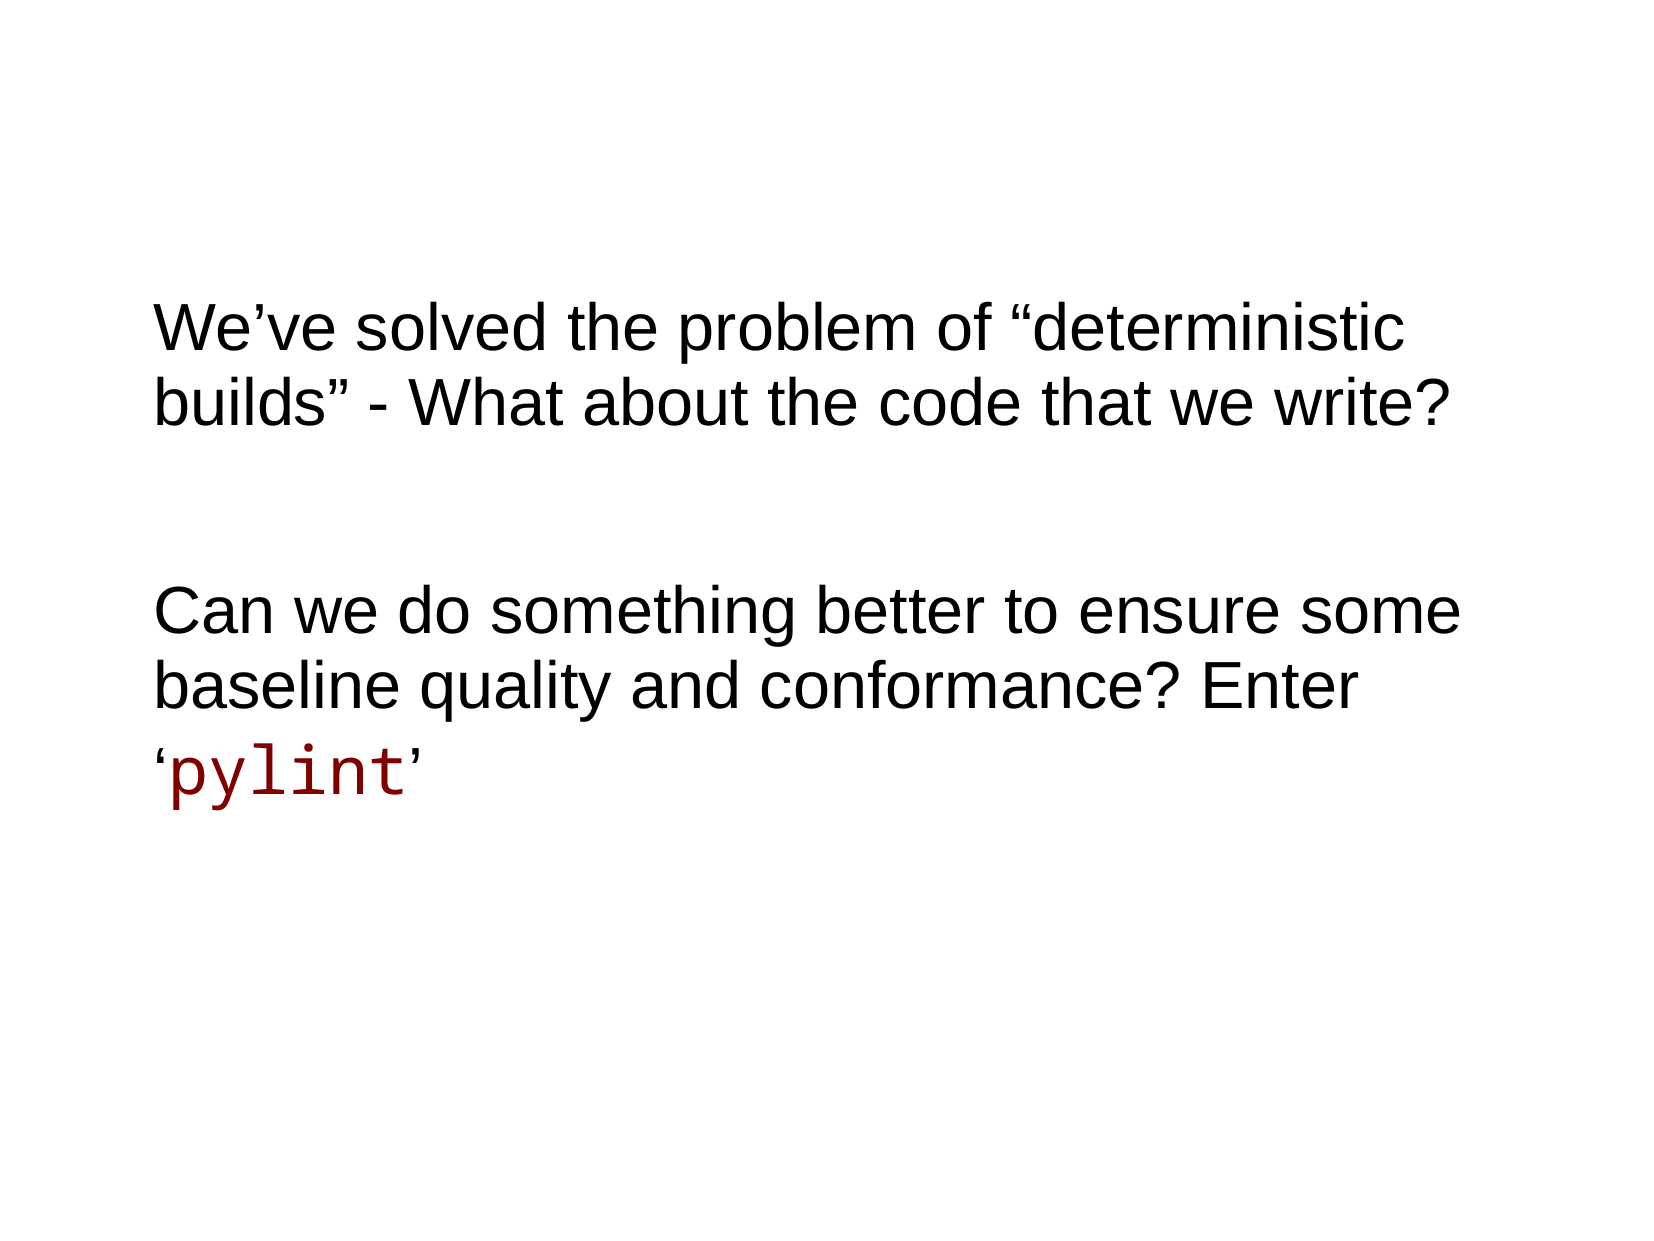

#
We’ve solved the problem of “deterministic builds” - What about the code that we write?
Can we do something better to ensure some baseline quality and conformance? Enter ‘pylint’